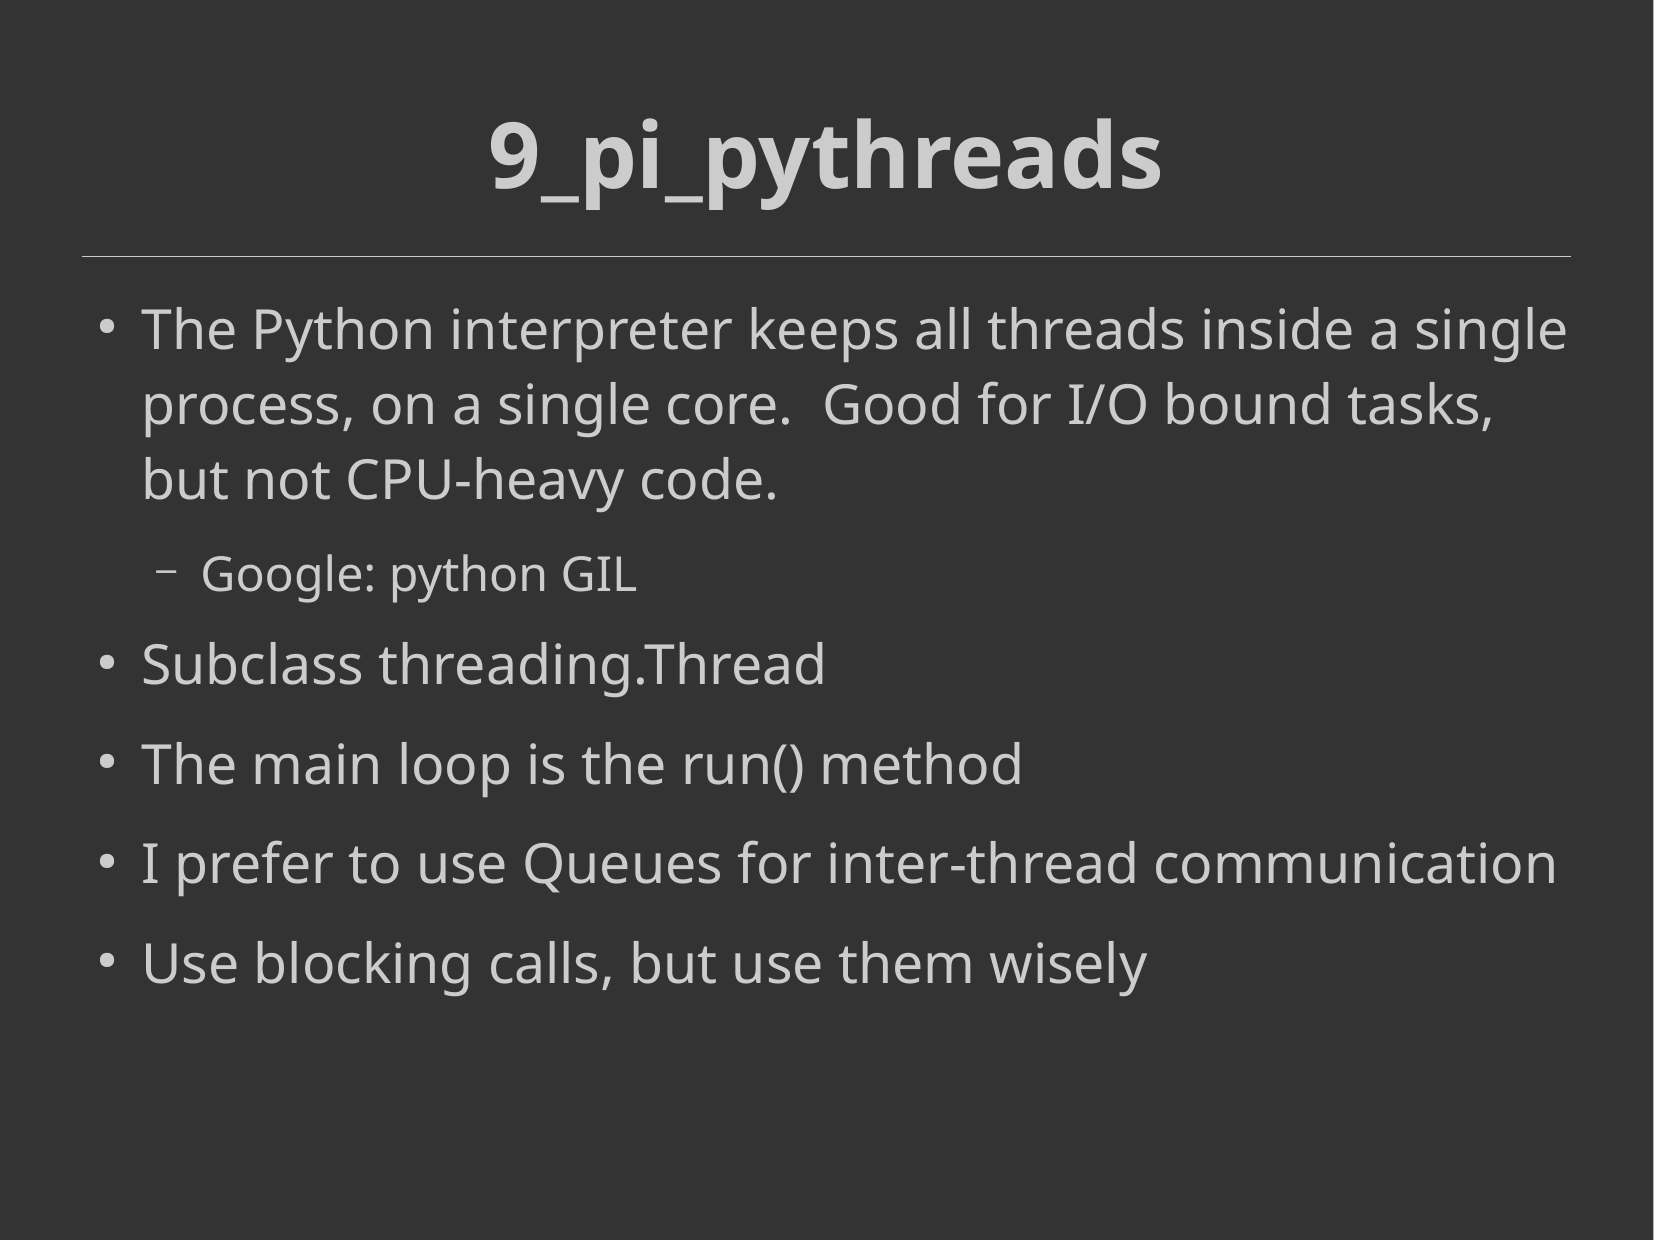

# 9_pi_pythreads
The Python interpreter keeps all threads inside a single process, on a single core. Good for I/O bound tasks, but not CPU-heavy code.
Google: python GIL
Subclass threading.Thread
The main loop is the run() method
I prefer to use Queues for inter-thread communication
Use blocking calls, but use them wisely